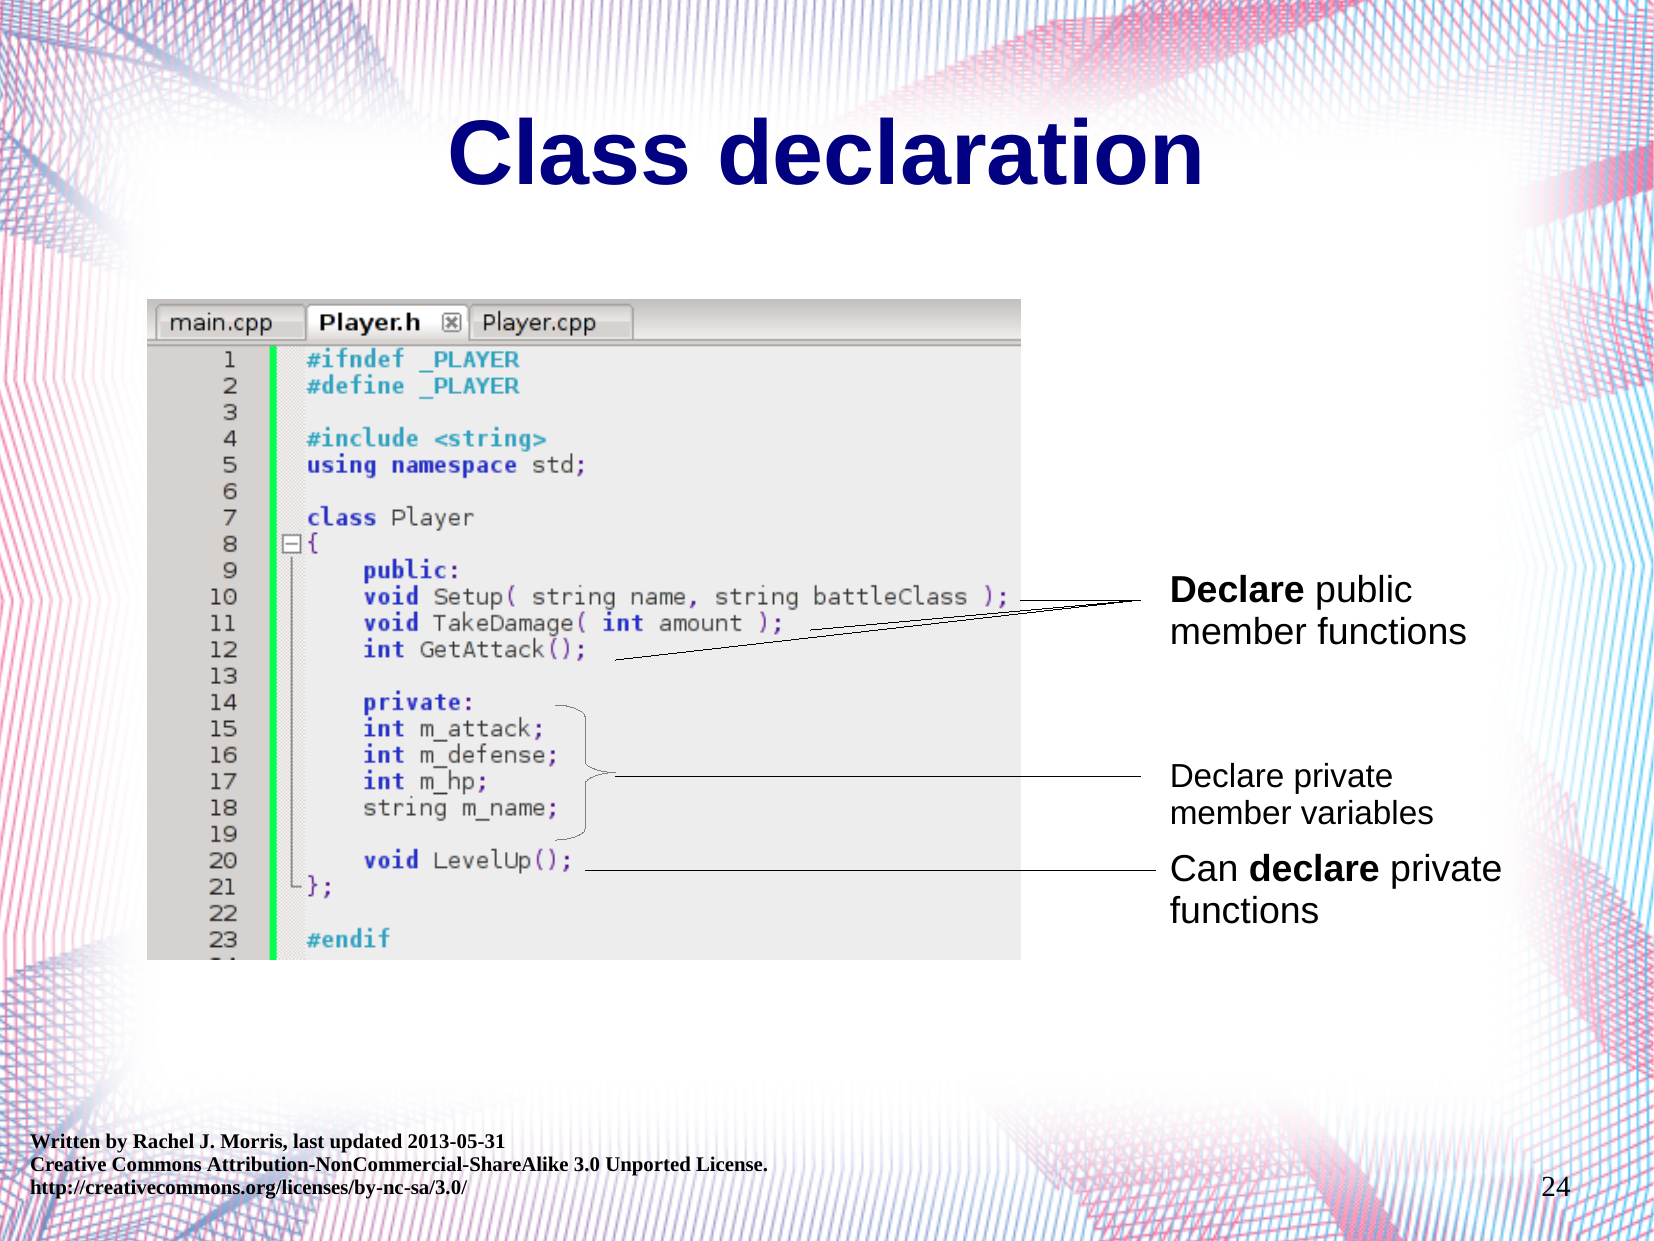

# Class declaration
Declare public member functions
Declare private member variables
Can declare private functions
24